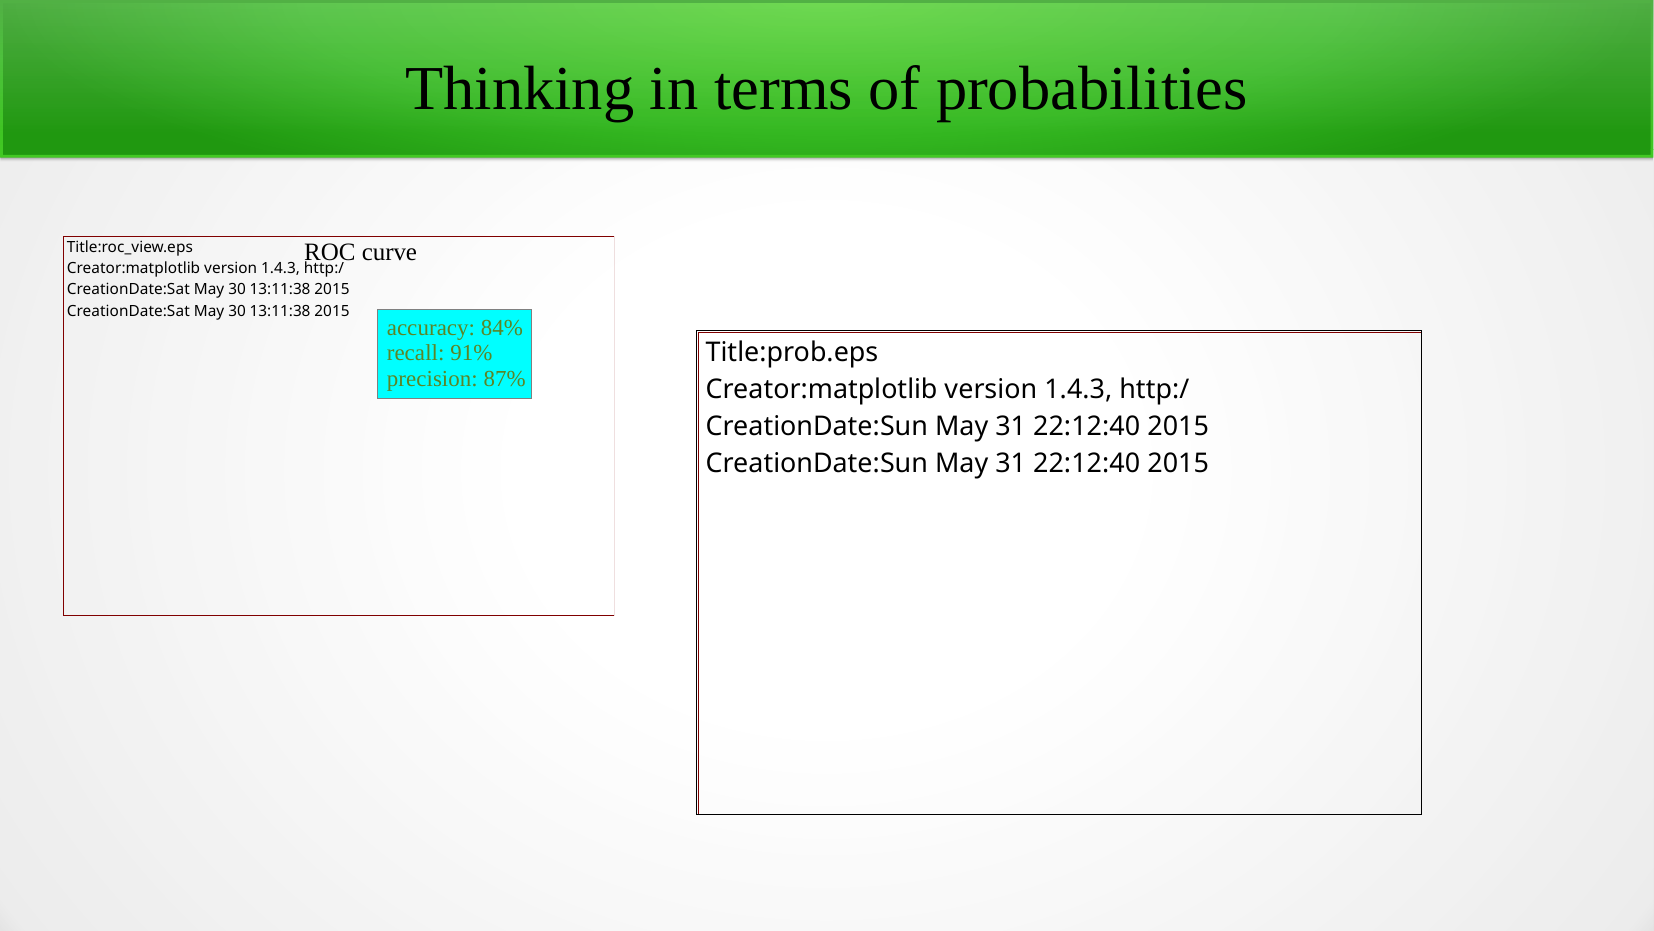

# Thinking in terms of probabilities
ROC curve
accuracy: 84%
recall: 91%
precision: 87%